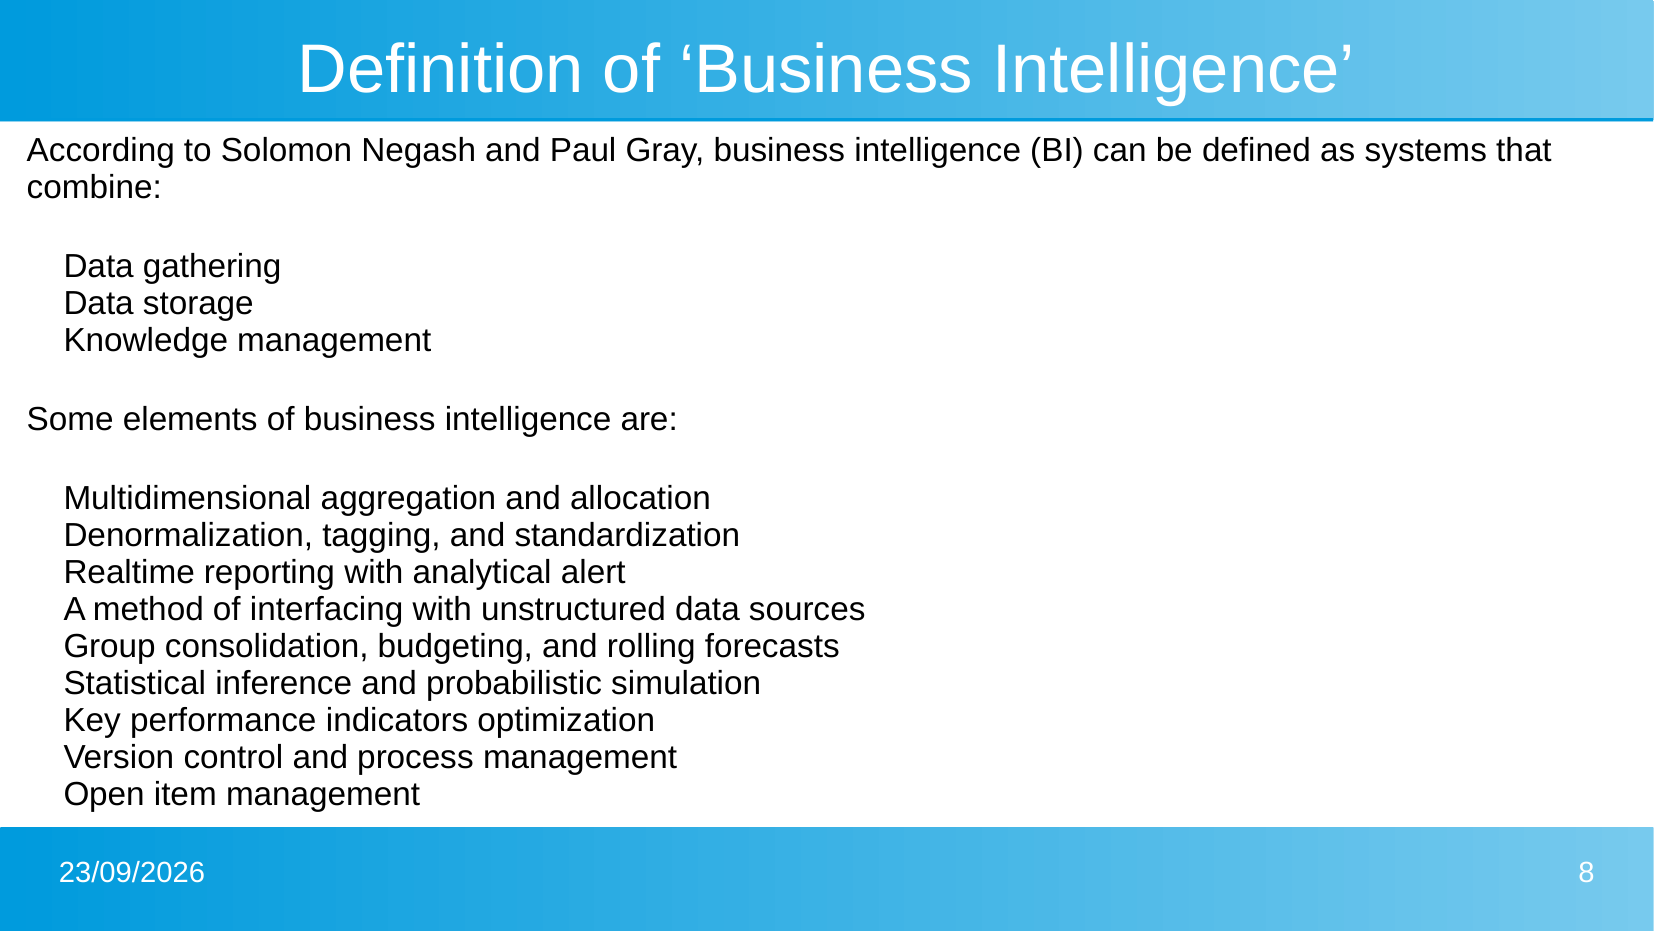

# Definition of ‘Business Intelligence’
According to Solomon Negash and Paul Gray, business intelligence (BI) can be defined as systems that combine:
 Data gathering
 Data storage
 Knowledge management
Some elements of business intelligence are:
 Multidimensional aggregation and allocation
 Denormalization, tagging, and standardization
 Realtime reporting with analytical alert
 A method of interfacing with unstructured data sources
 Group consolidation, budgeting, and rolling forecasts
 Statistical inference and probabilistic simulation
 Key performance indicators optimization
 Version control and process management
 Open item management
8